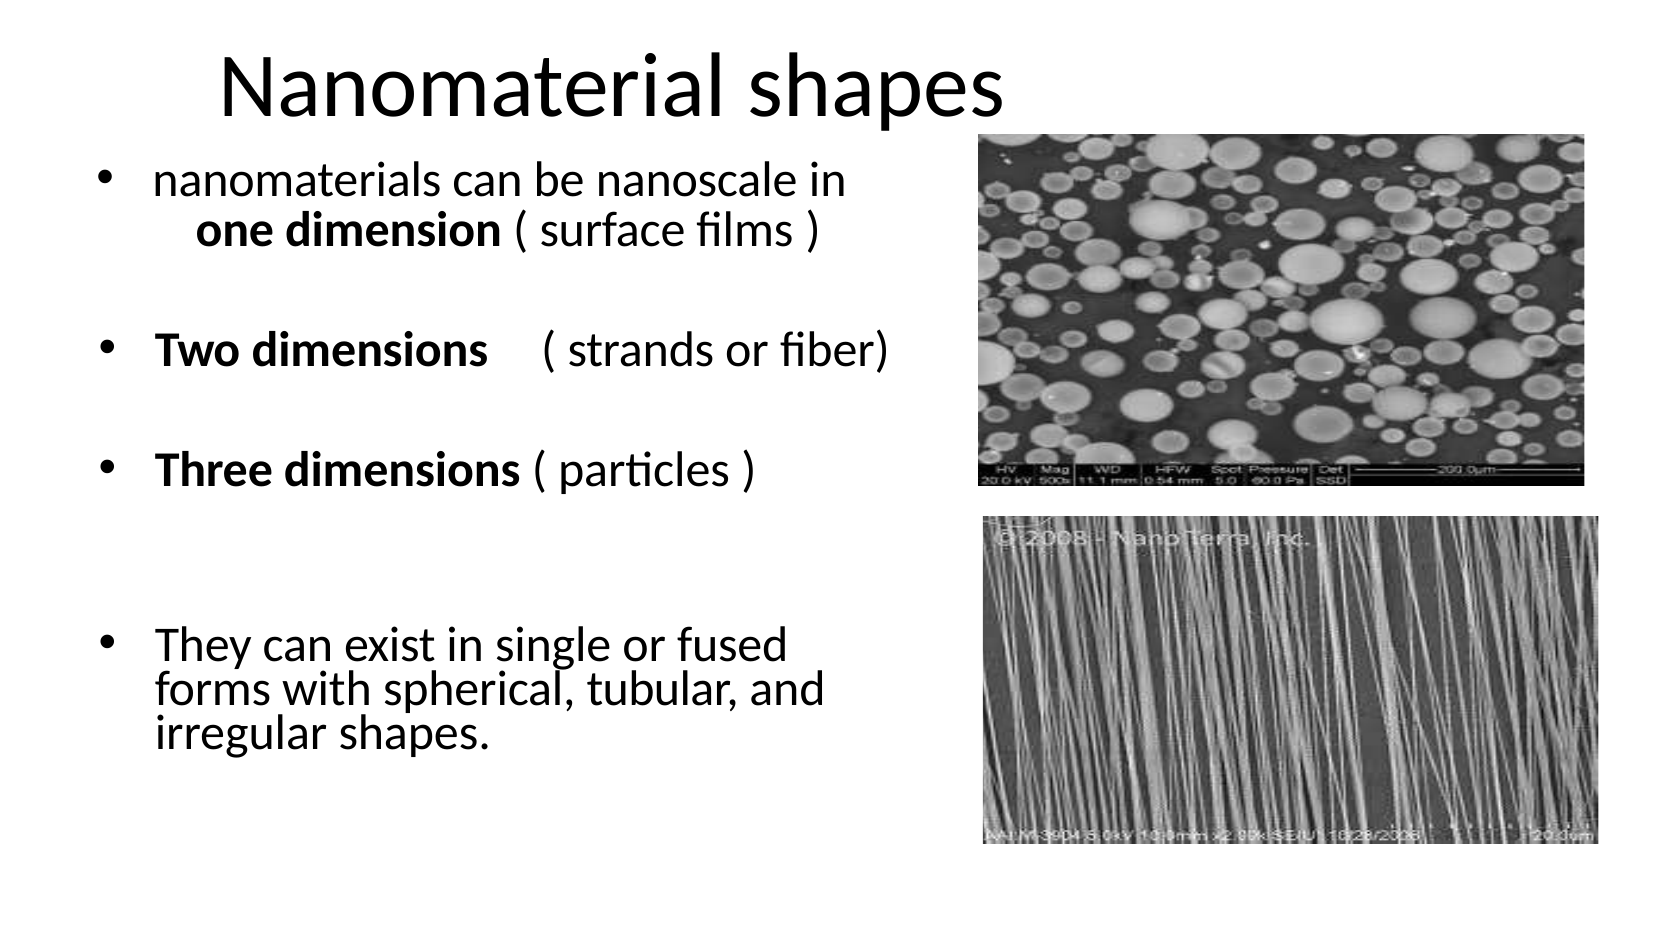

# Nanomaterial shapes
nanomaterials can be nanoscale in
one dimension ( surface films )
Two dimensions	( strands or fiber)
Three dimensions ( particles )
They can exist in single or fused forms with spherical, tubular, and irregular shapes.